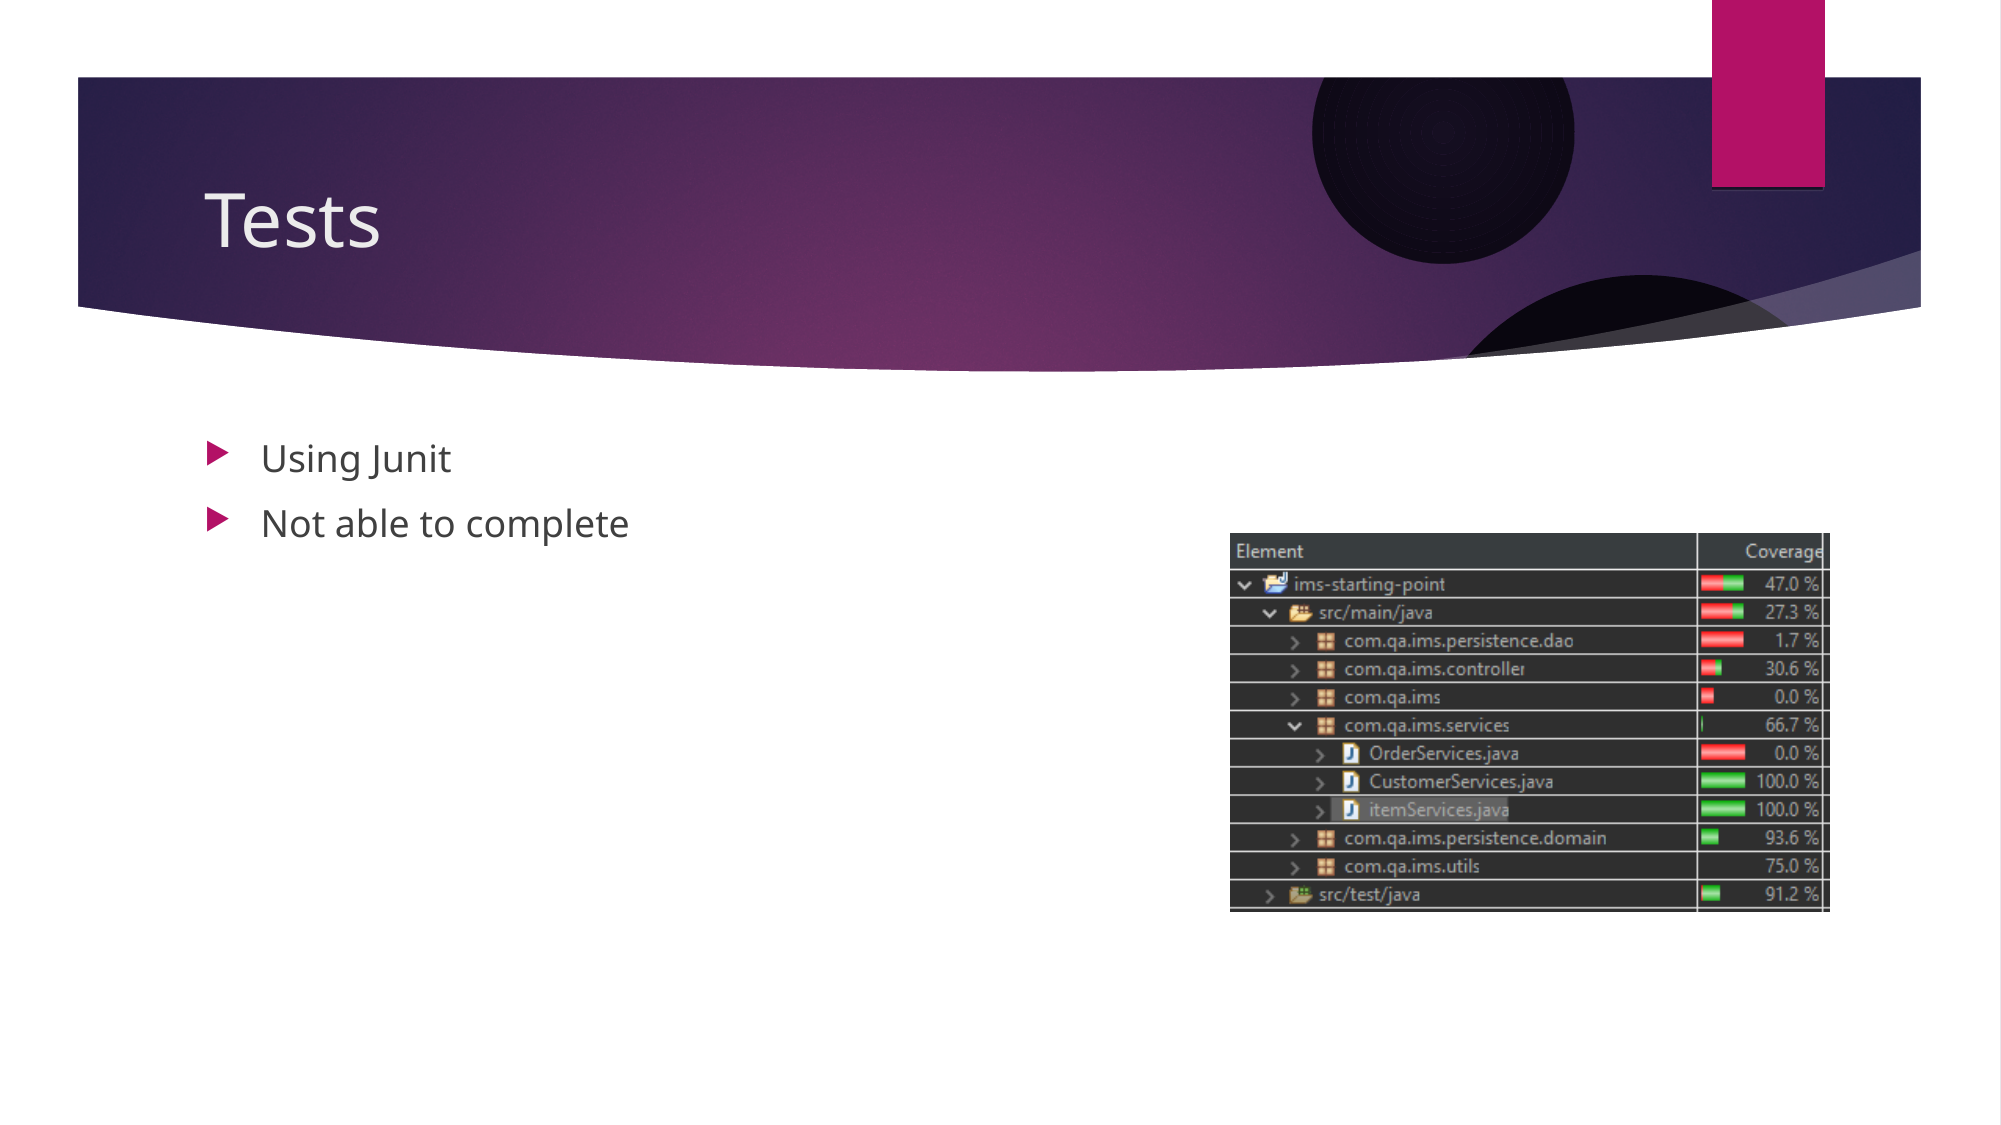

# Tests
Using Junit
Not able to complete